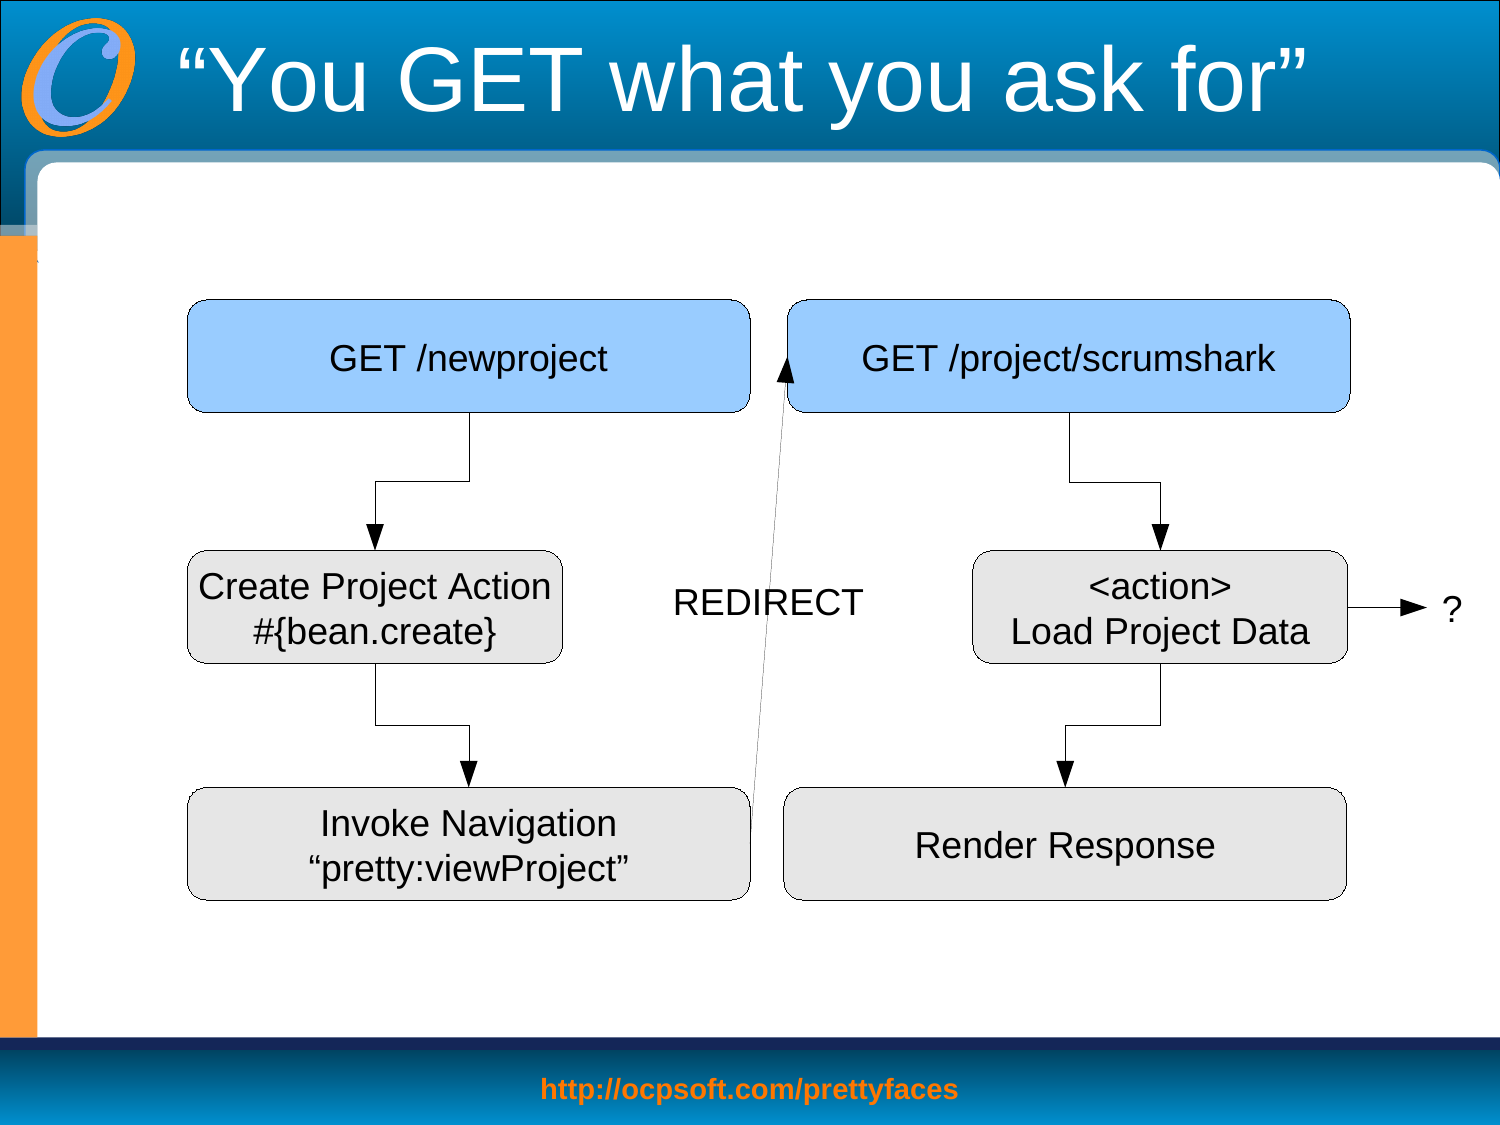

# “You GET what you ask for”
GET /newproject
GET /project/scrumshark
Create Project Action
#{bean.create}
<action>
Load Project Data
?
Invoke Navigation
“pretty:viewProject”
Render Response